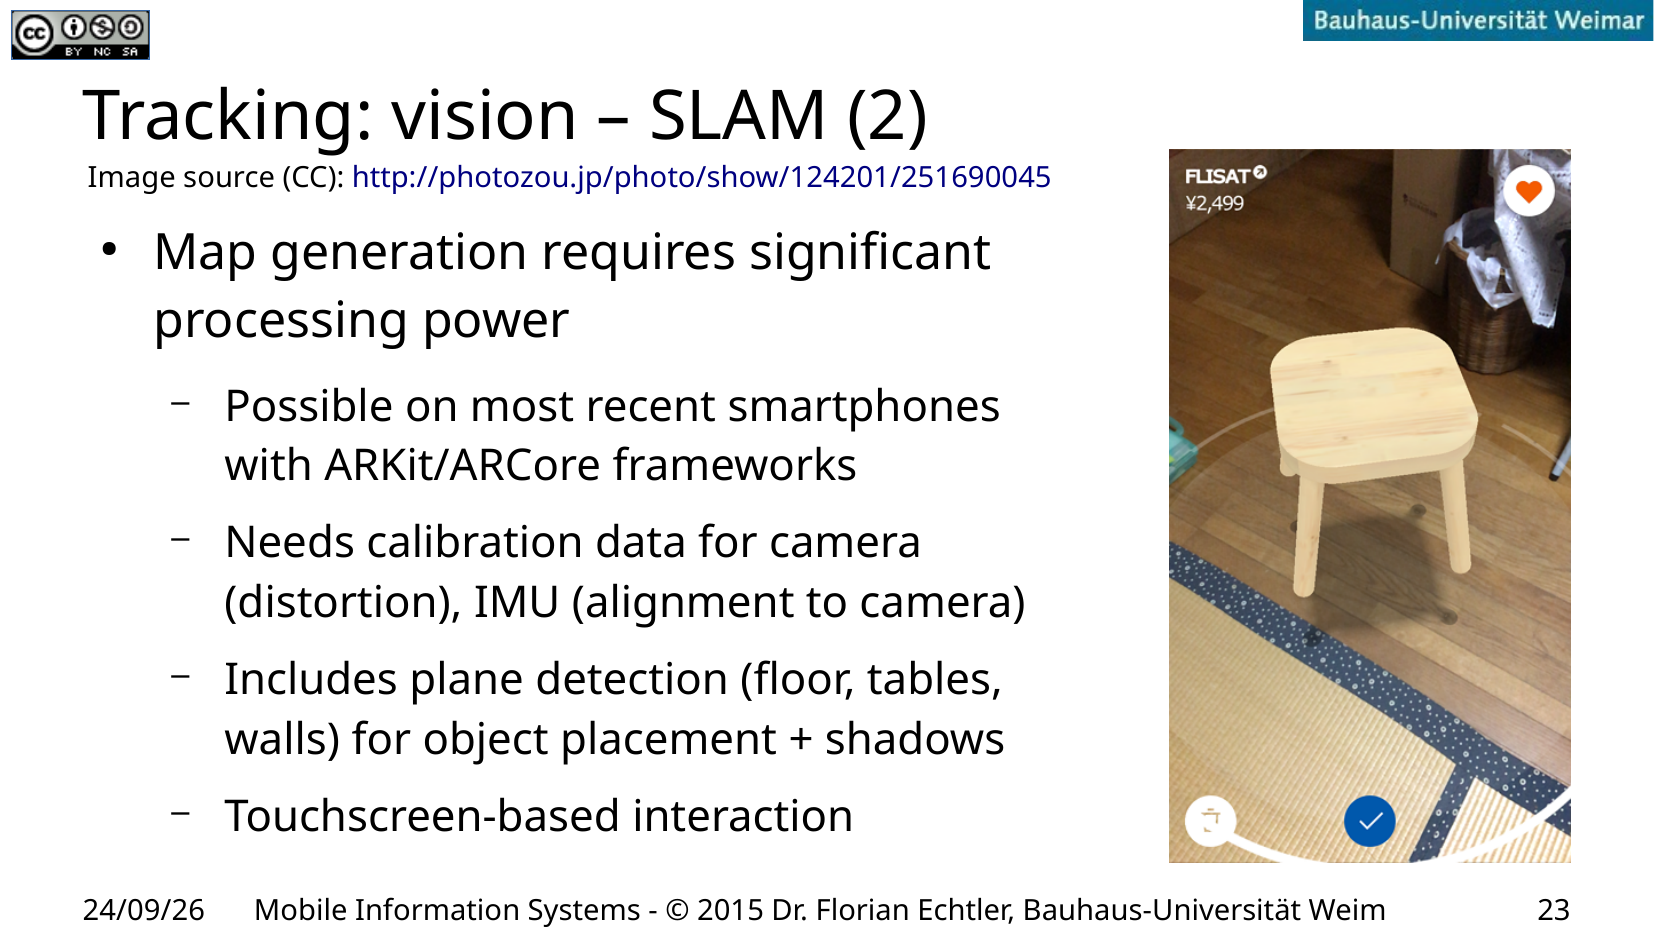

# Tracking: vision – SLAM (2)
Image source (CC): http://photozou.jp/photo/show/124201/251690045
Map generation requires significant processing power
Possible on most recent smartphones with ARKit/ARCore frameworks
Needs calibration data for camera (distortion), IMU (alignment to camera)
Includes plane detection (floor, tables, walls) for object placement + shadows
Touchscreen-based interaction
Mobile Information Systems - © 2015 Dr. Florian Echtler, Bauhaus-Universität Weimar
23